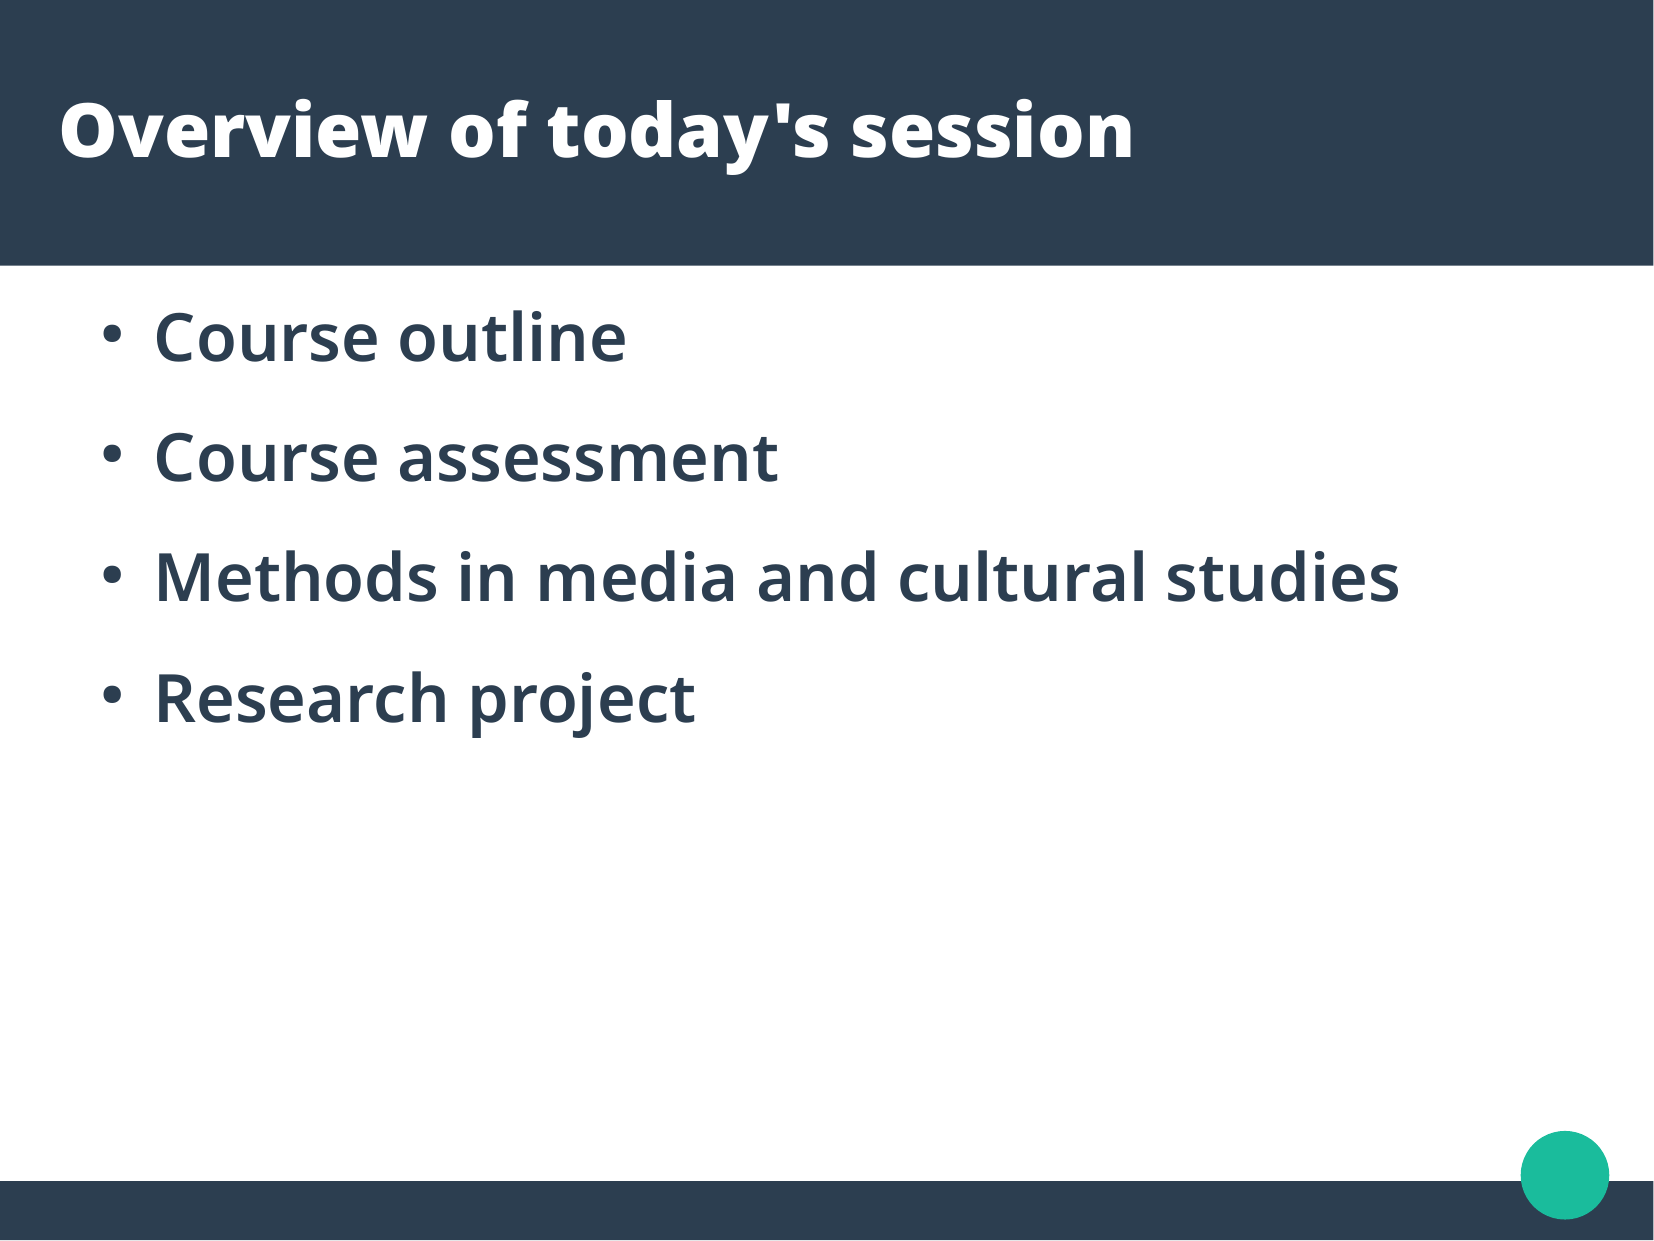

# Overview of today's session
Course outline
Course assessment
Methods in media and cultural studies
Research project